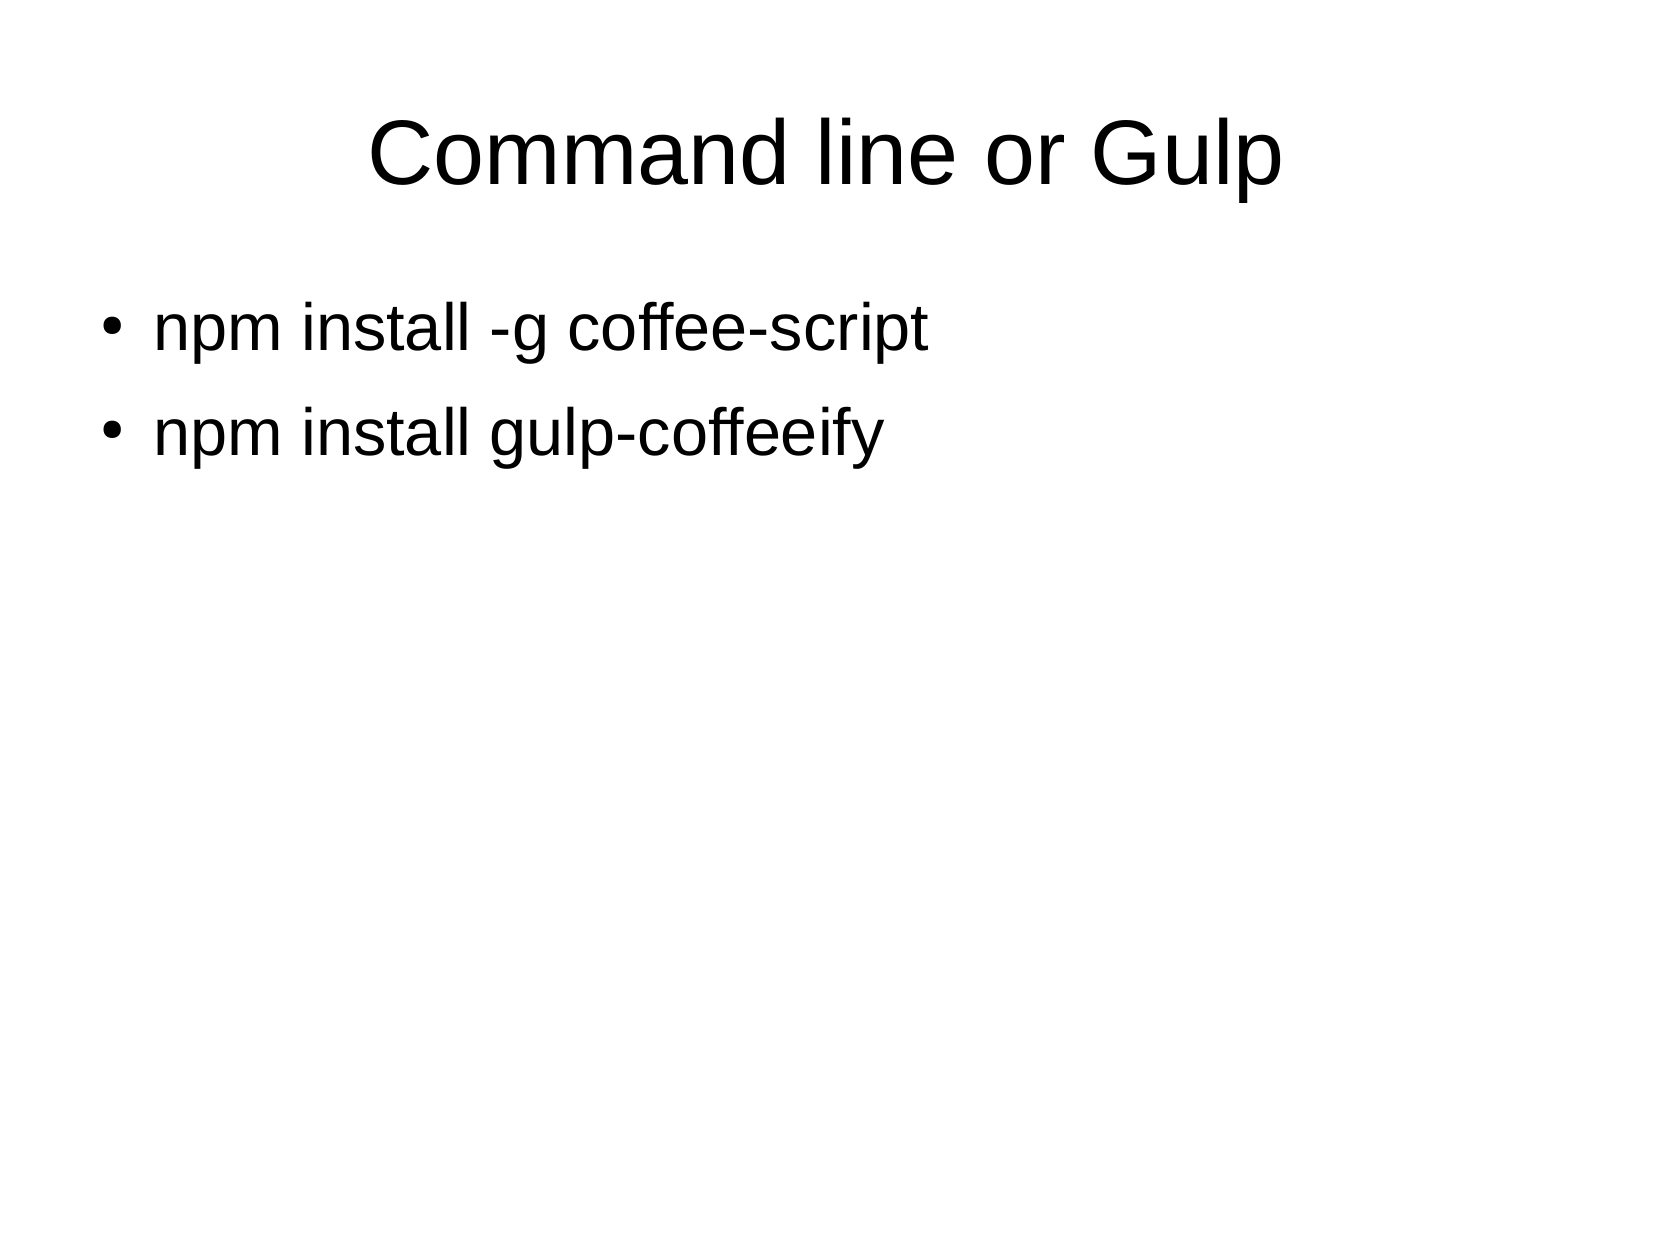

# Command line or Gulp
npm install -g coffee-script
npm install gulp-coffeeify